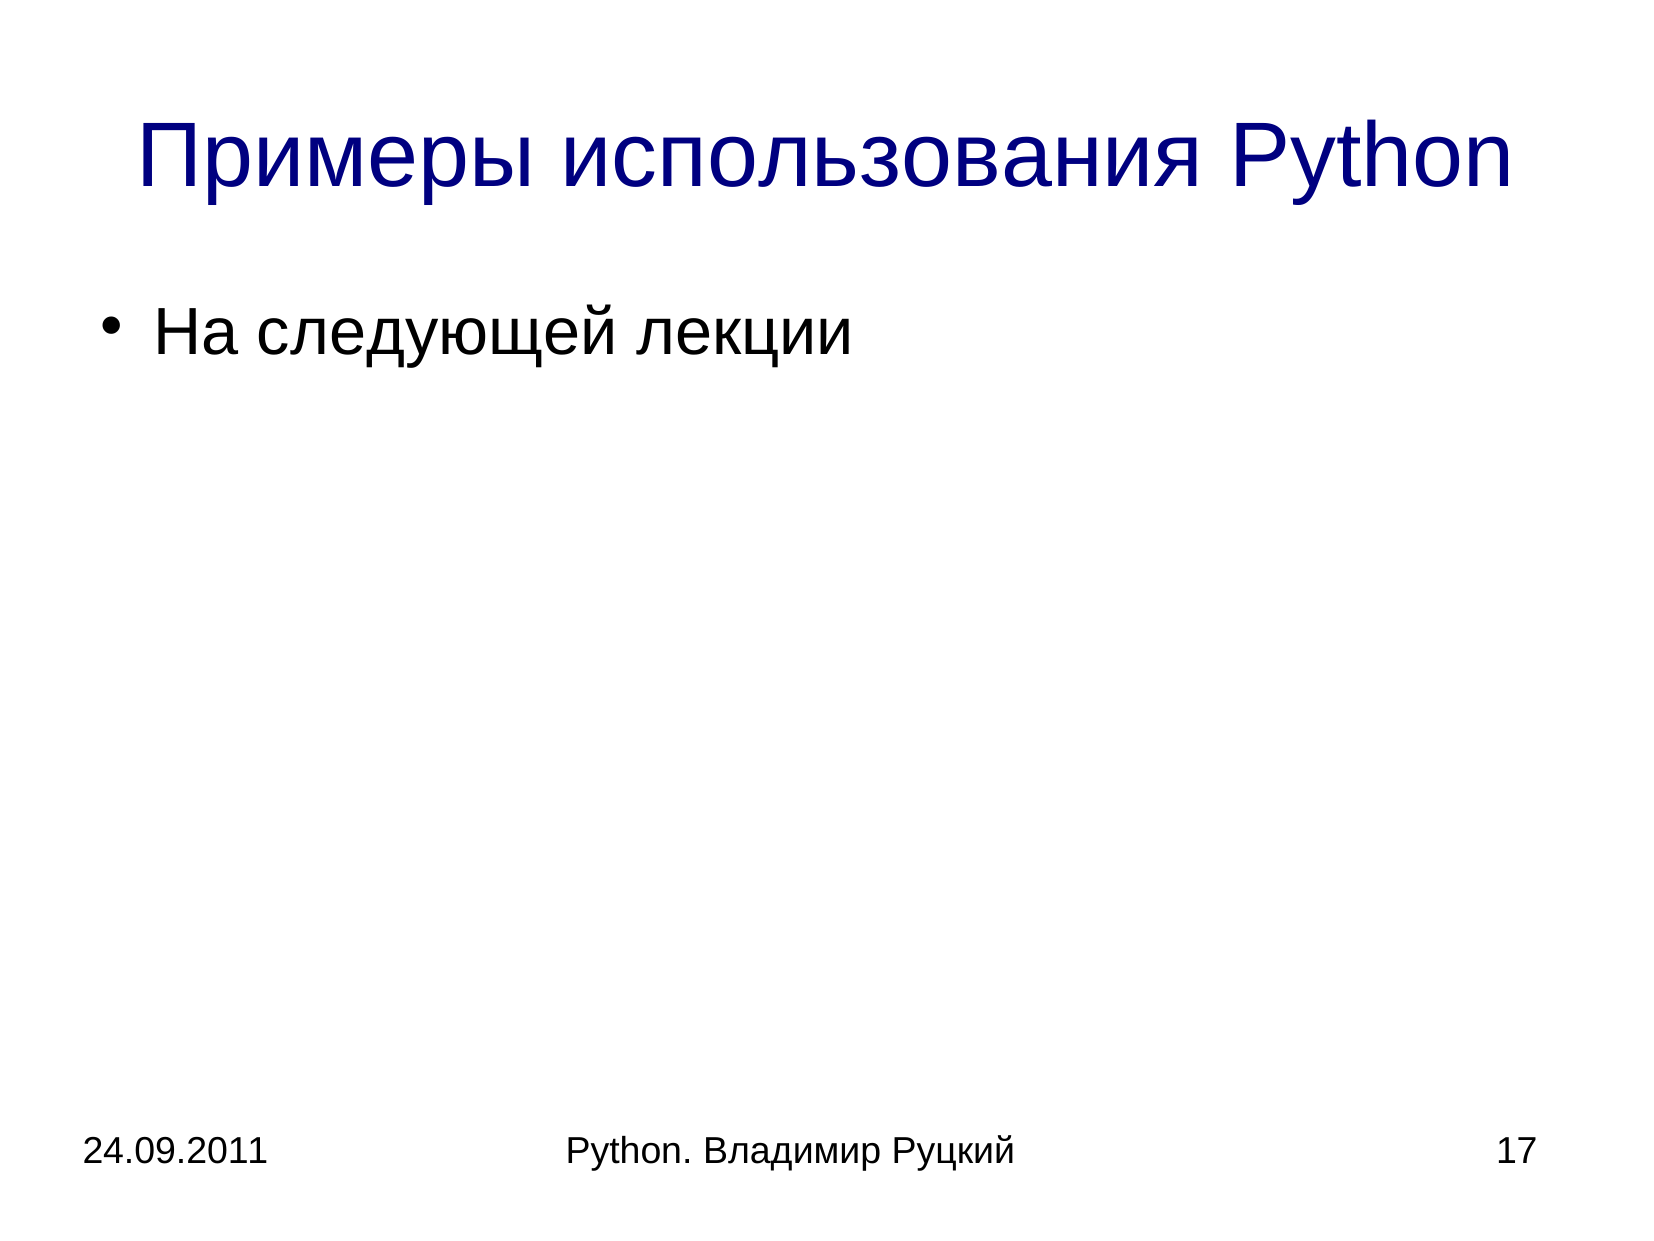

# Примеры использования Python
На следующей лекции
24.09.2011
Python. Владимир Руцкий
17